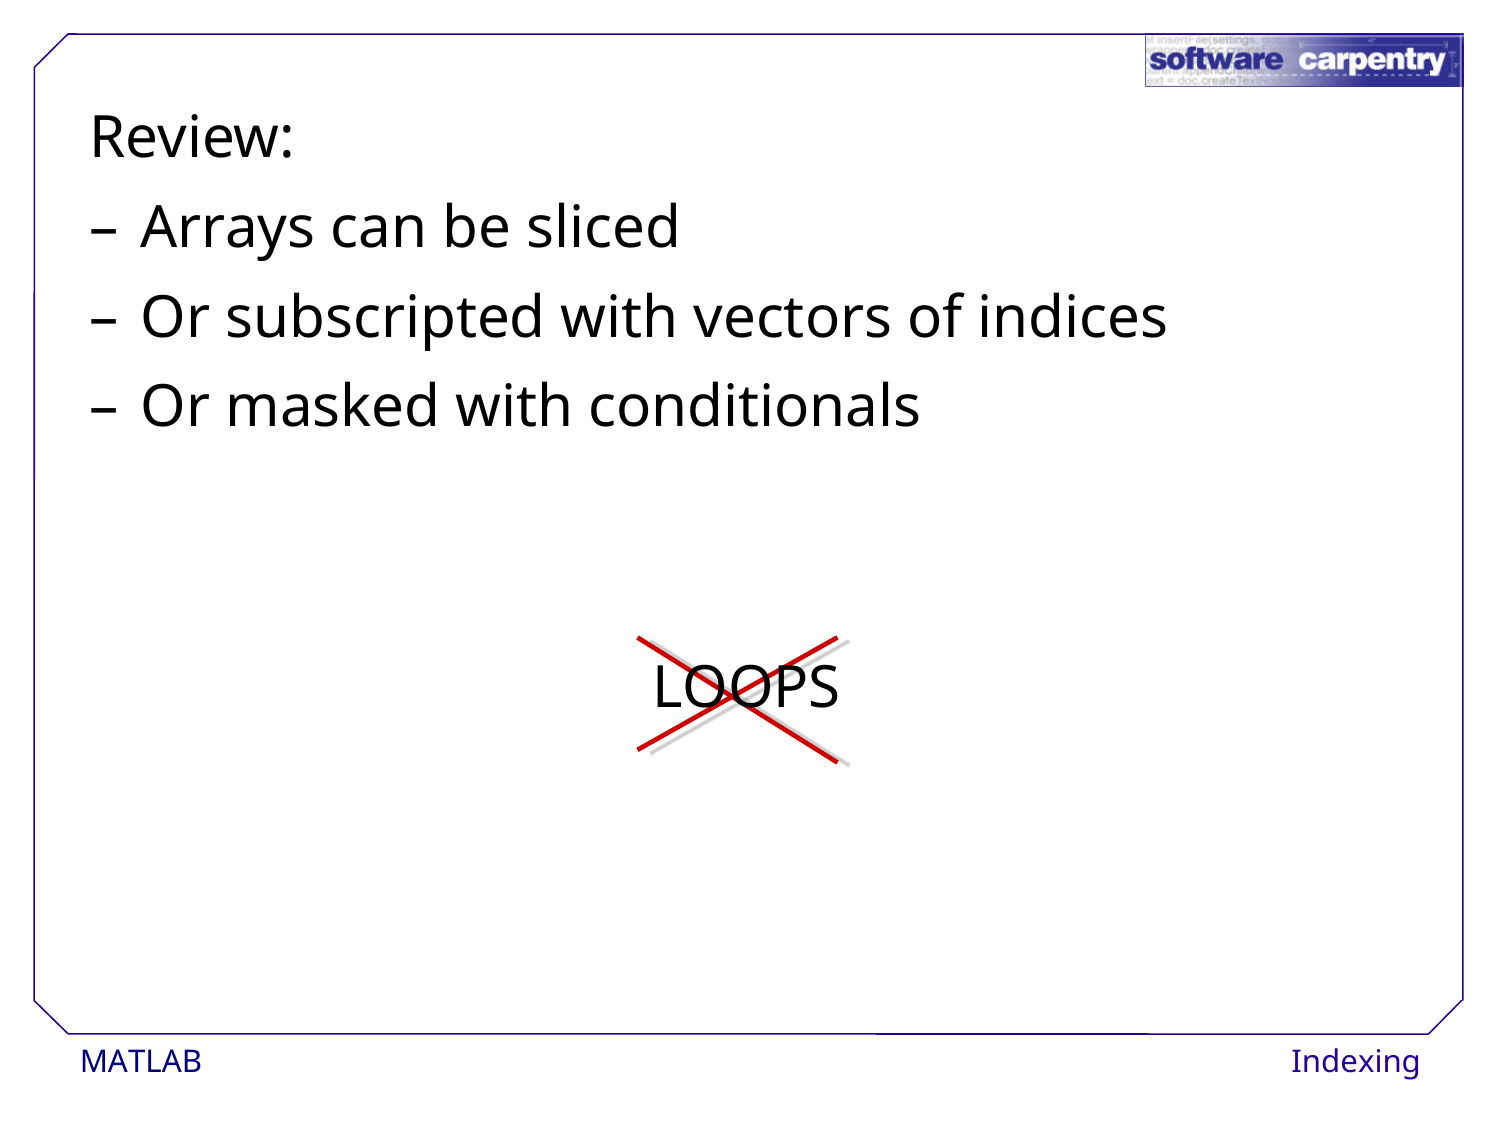

# Review:
–	Arrays can be sliced
–	Or subscripted with vectors of indices
–	Or masked with conditionals
LOOPS